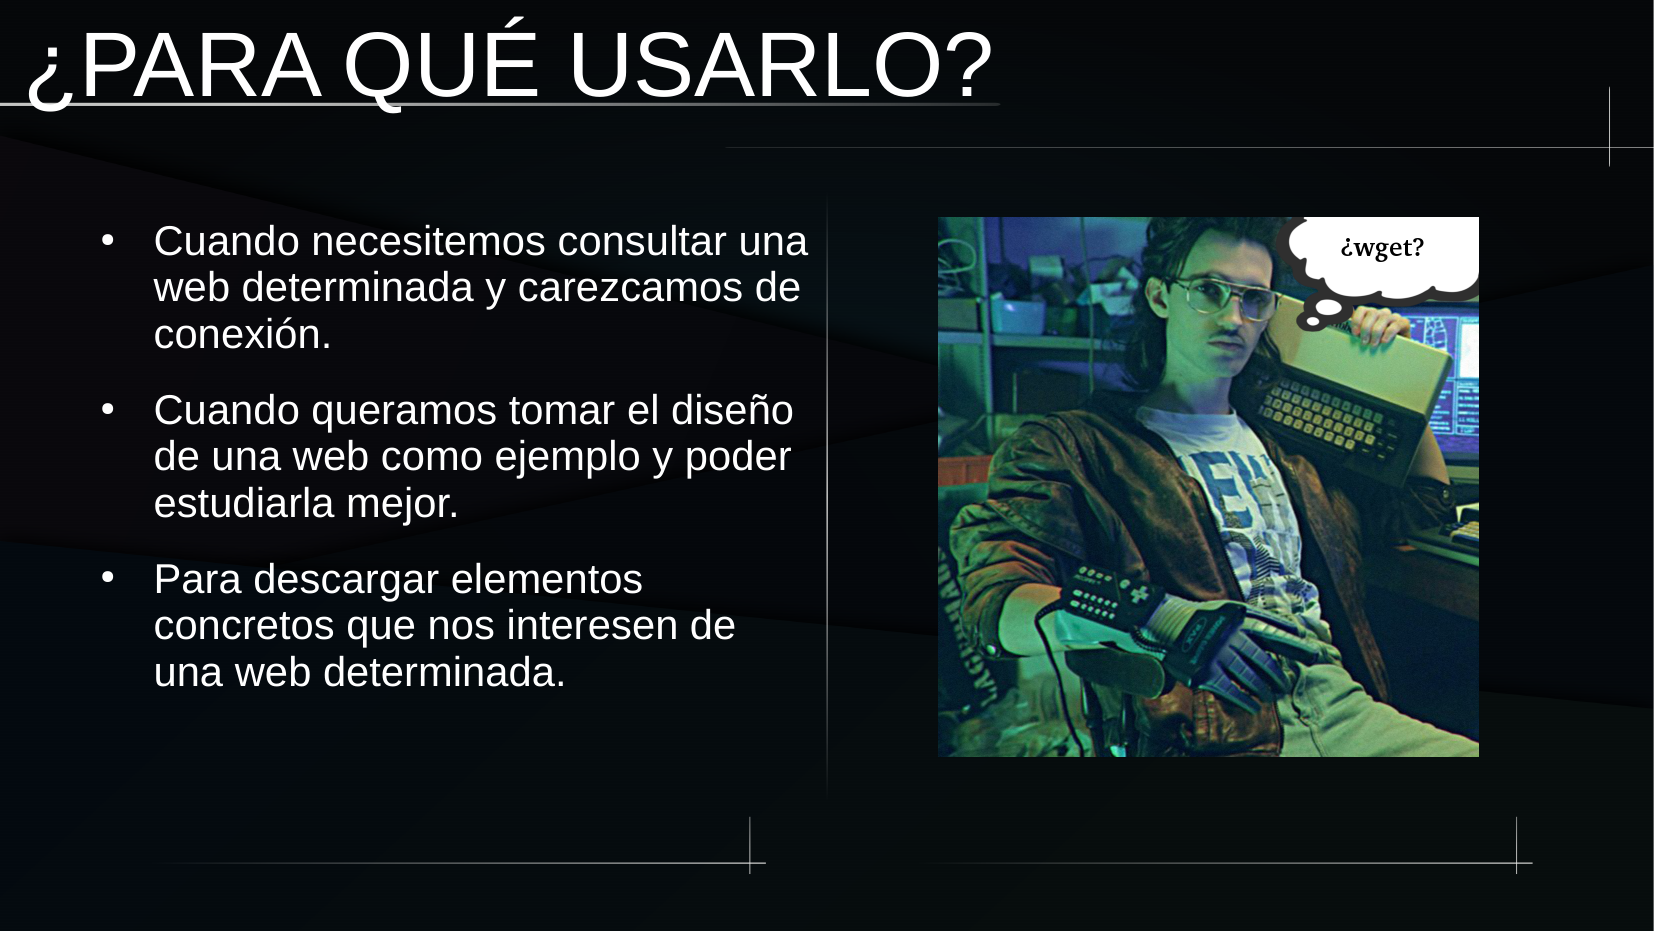

# ¿PARA QUÉ USARLO?
Cuando necesitemos consultar una web determinada y carezcamos de conexión.
Cuando queramos tomar el diseño de una web como ejemplo y poder estudiarla mejor.
Para descargar elementos concretos que nos interesen de una web determinada.